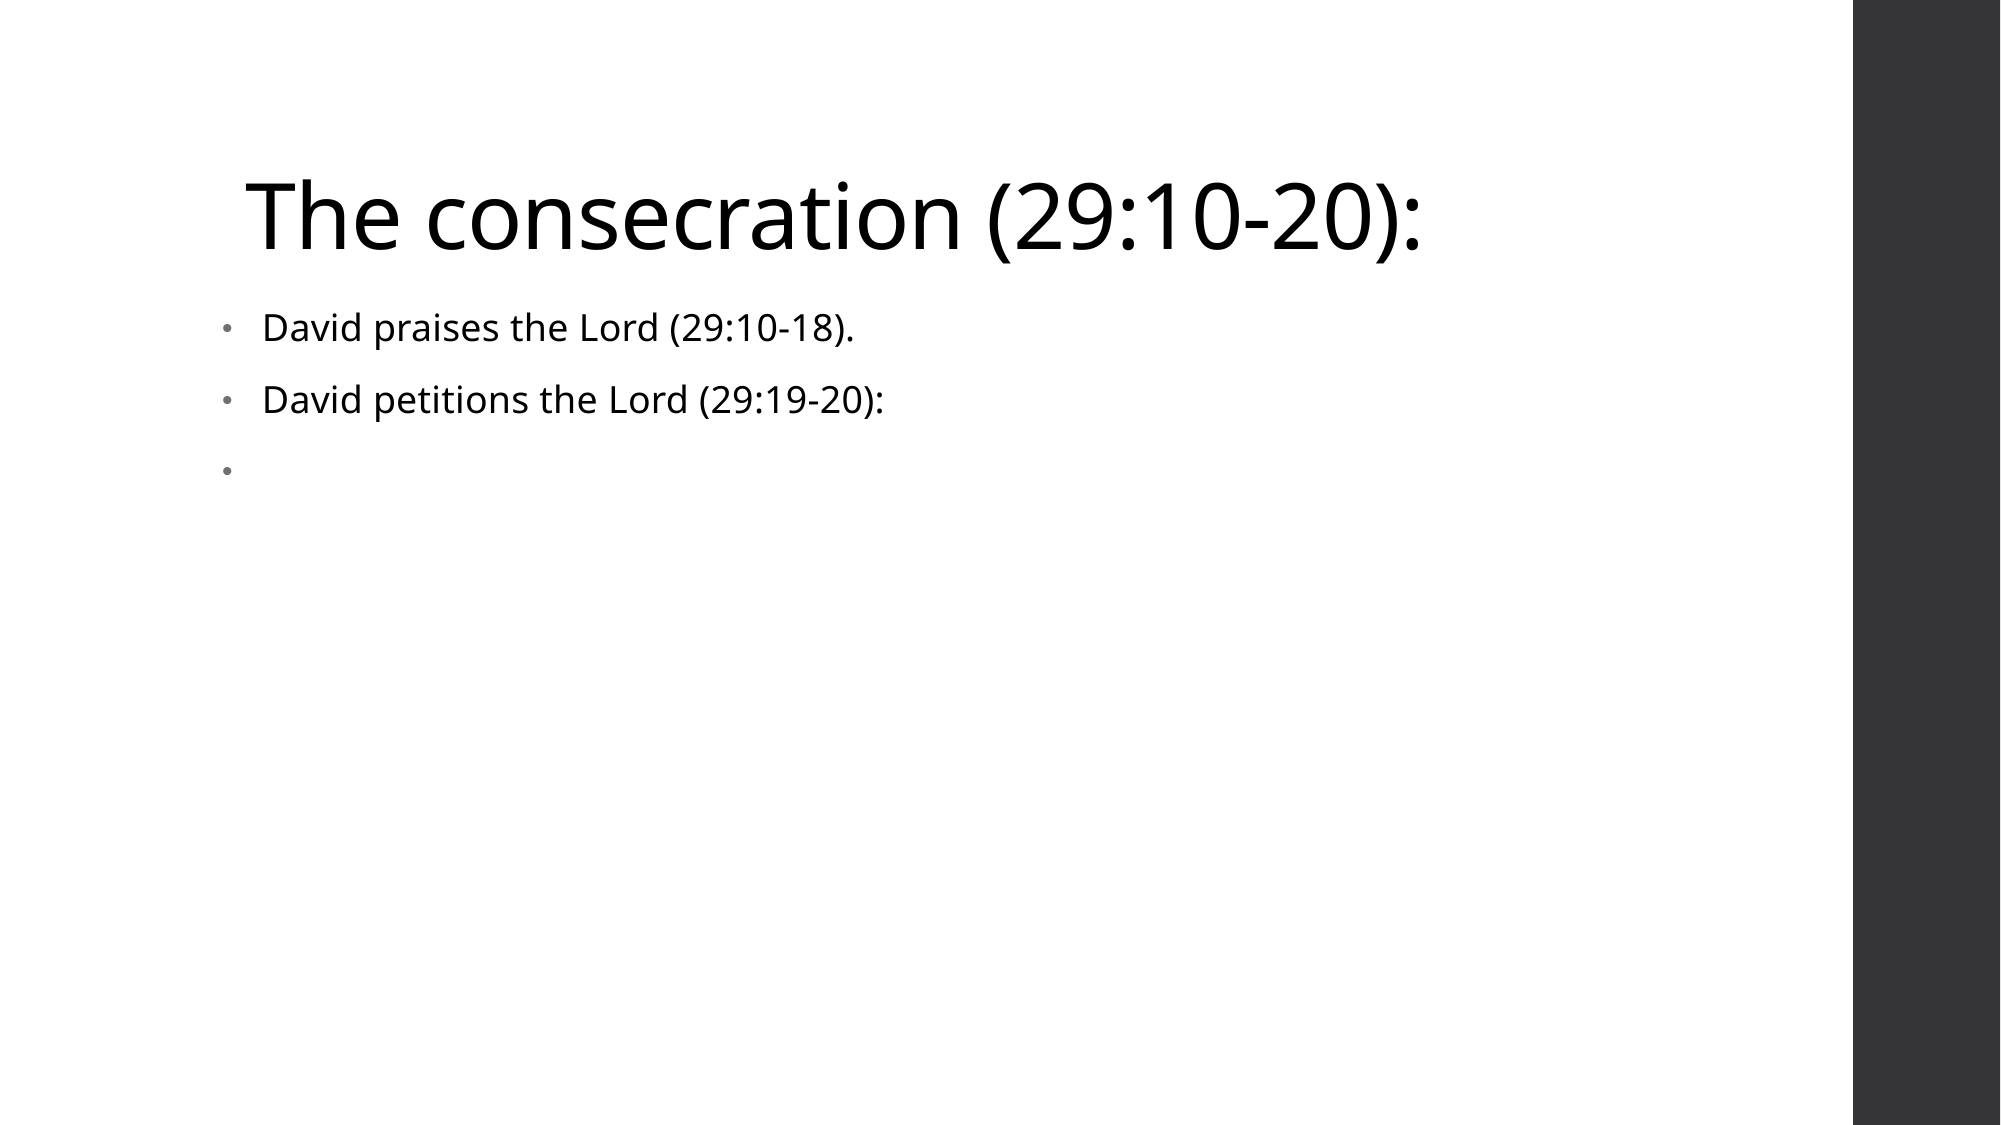

# The consecration (29:10-20):
 David praises the Lord (29:10-18).
 David petitions the Lord (29:19-20):